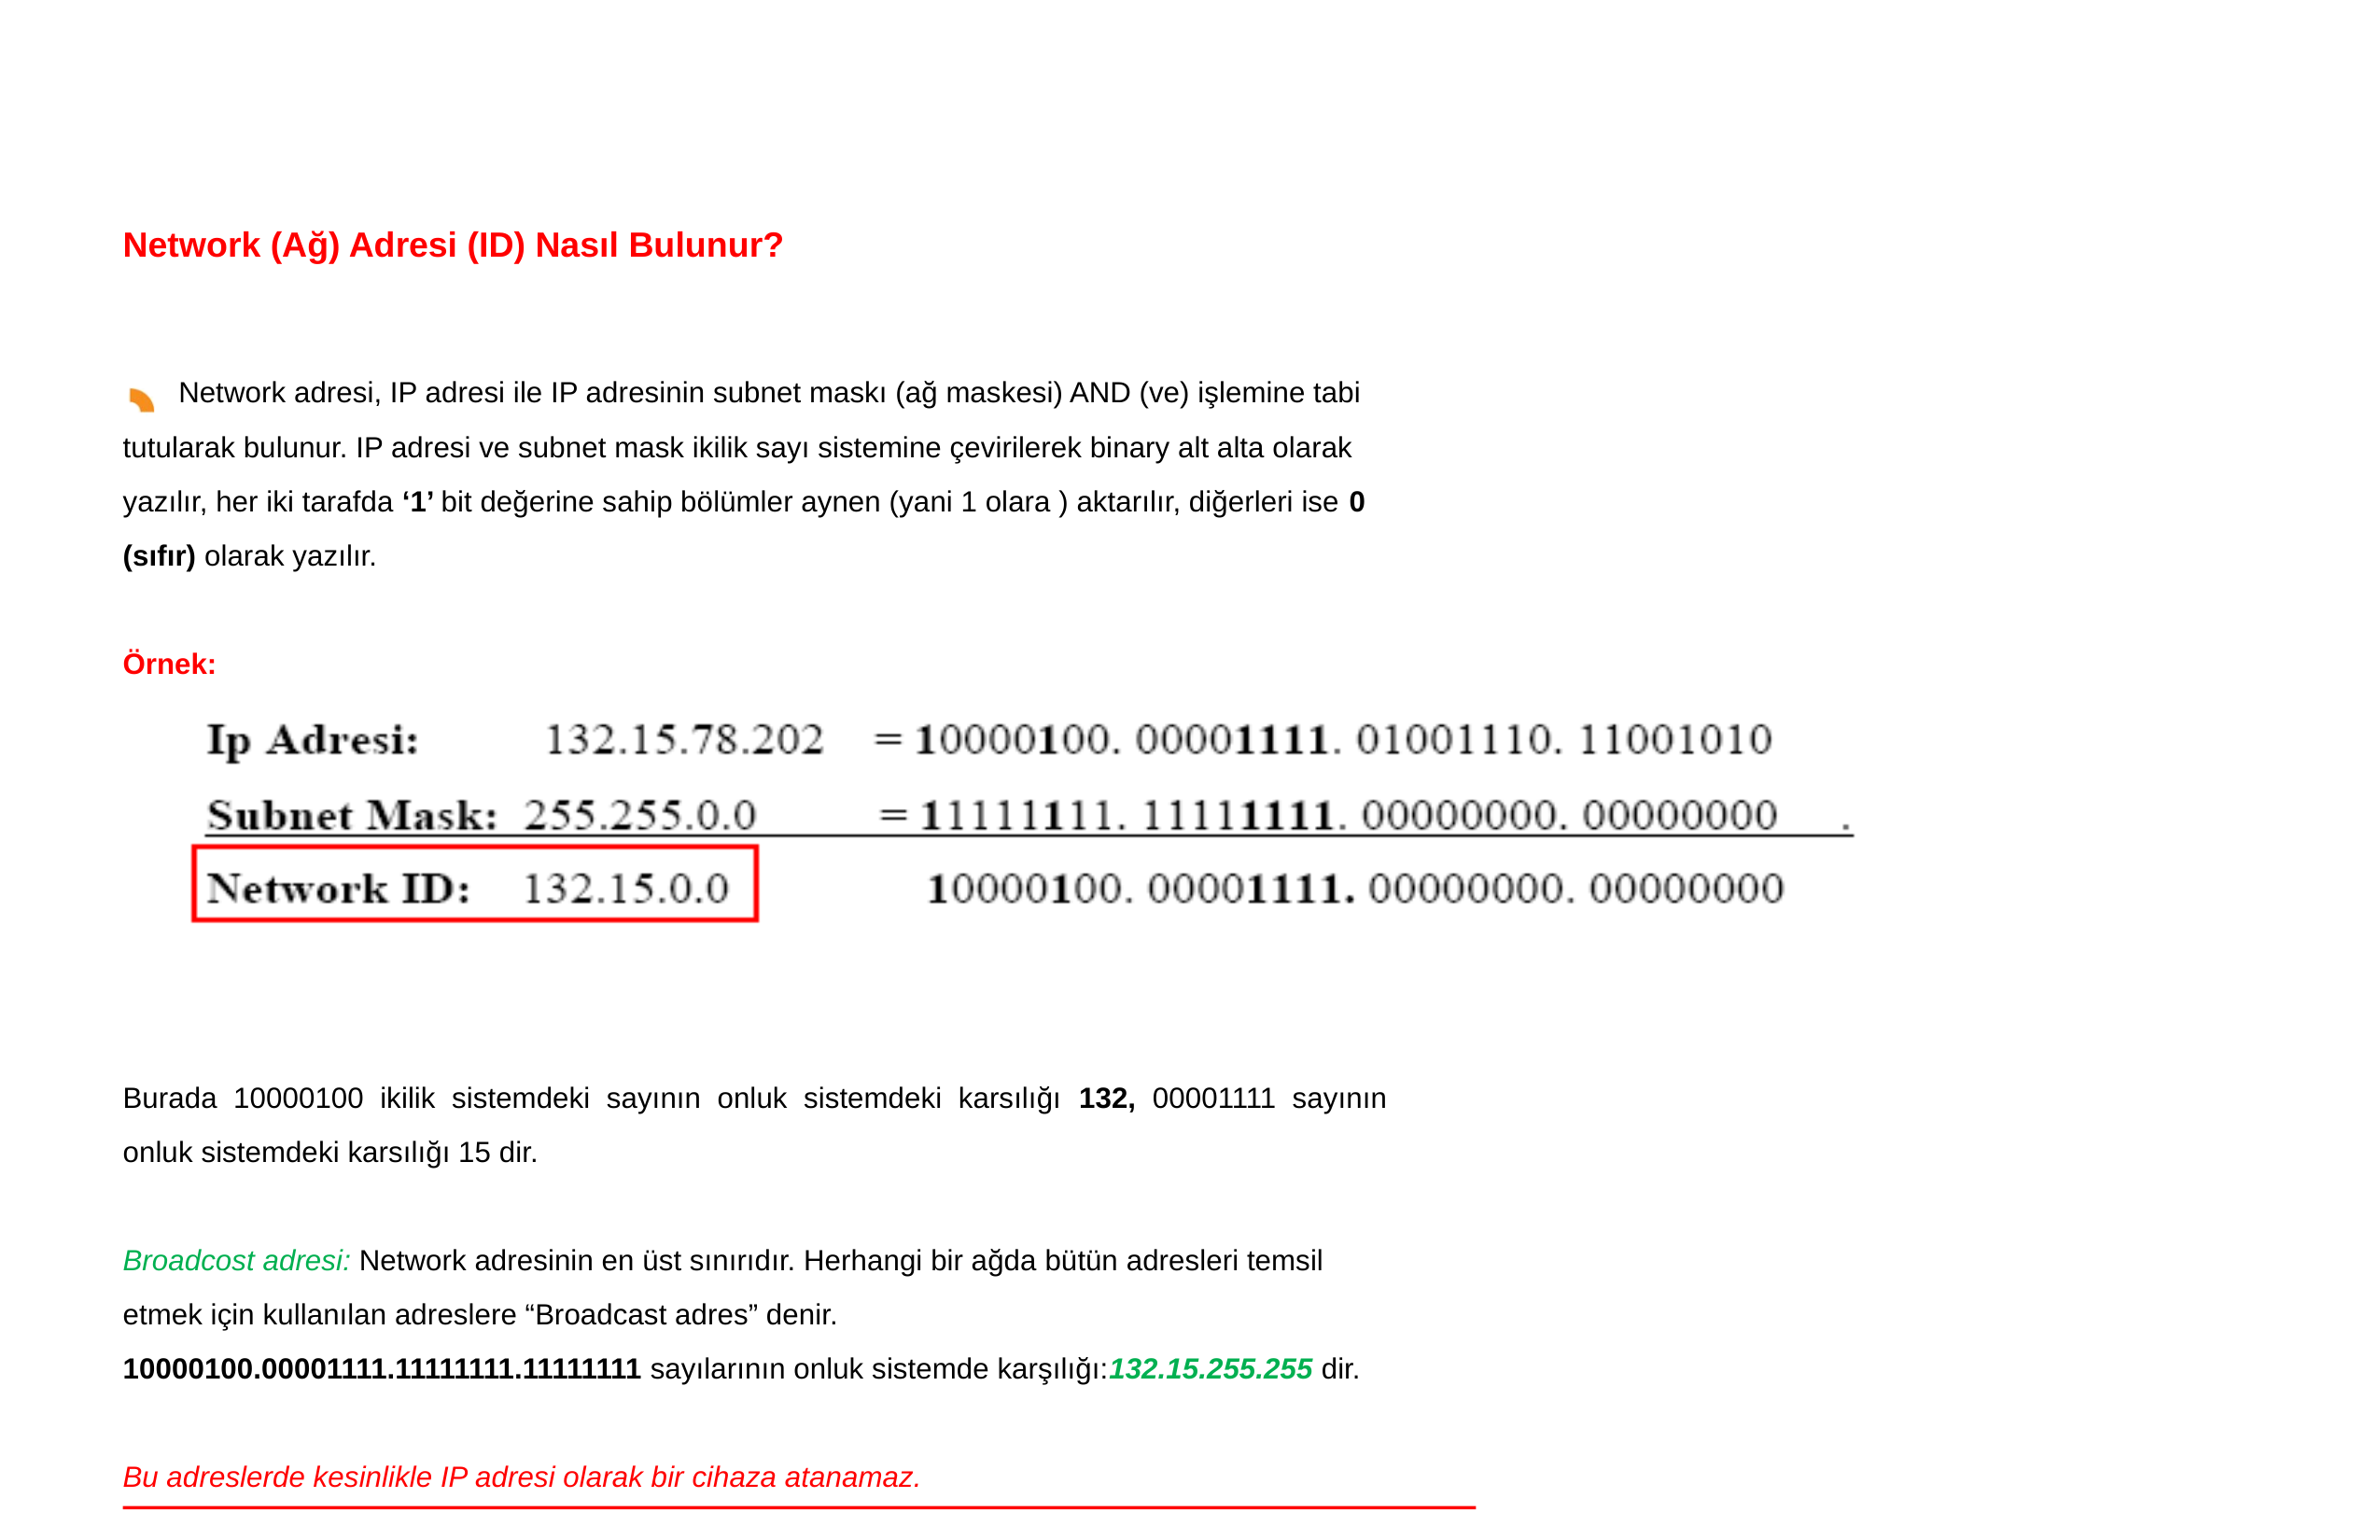

Network (Ağ) Adresi (ID) Nasıl Bulunur?
Network adresi, IP adresi ile IP adresinin subnet maskı (ağ maskesi) AND (ve) işlemine tabi
tutularak bulunur. IP adresi ve subnet mask ikilik sayı sistemine çevirilerek binary alt alta olarak
yazılır, her iki tarafda ‘1’ bit değerine sahip bölümler aynen (yani 1 olara ) aktarılır, diğerleri ise 0
(sıfır) olarak yazılır.
Örnek:
Burada 10000100 ikilik sistemdeki sayının onluk sistemdeki karsılığı 132, 00001111 sayının
onluk sistemdeki karsılığı 15 dir.
Broadcost adresi: Network adresinin en üst sınırıdır. Herhangi bir ağda bütün adresleri temsil
etmek için kullanılan adreslere “Broadcast adres” denir.
10000100.00001111.11111111.11111111 sayılarının onluk sistemde karşılığı:132.15.255.255 dir.
Bu adreslerde kesinlikle IP adresi olarak bir cihaza atanamaz.